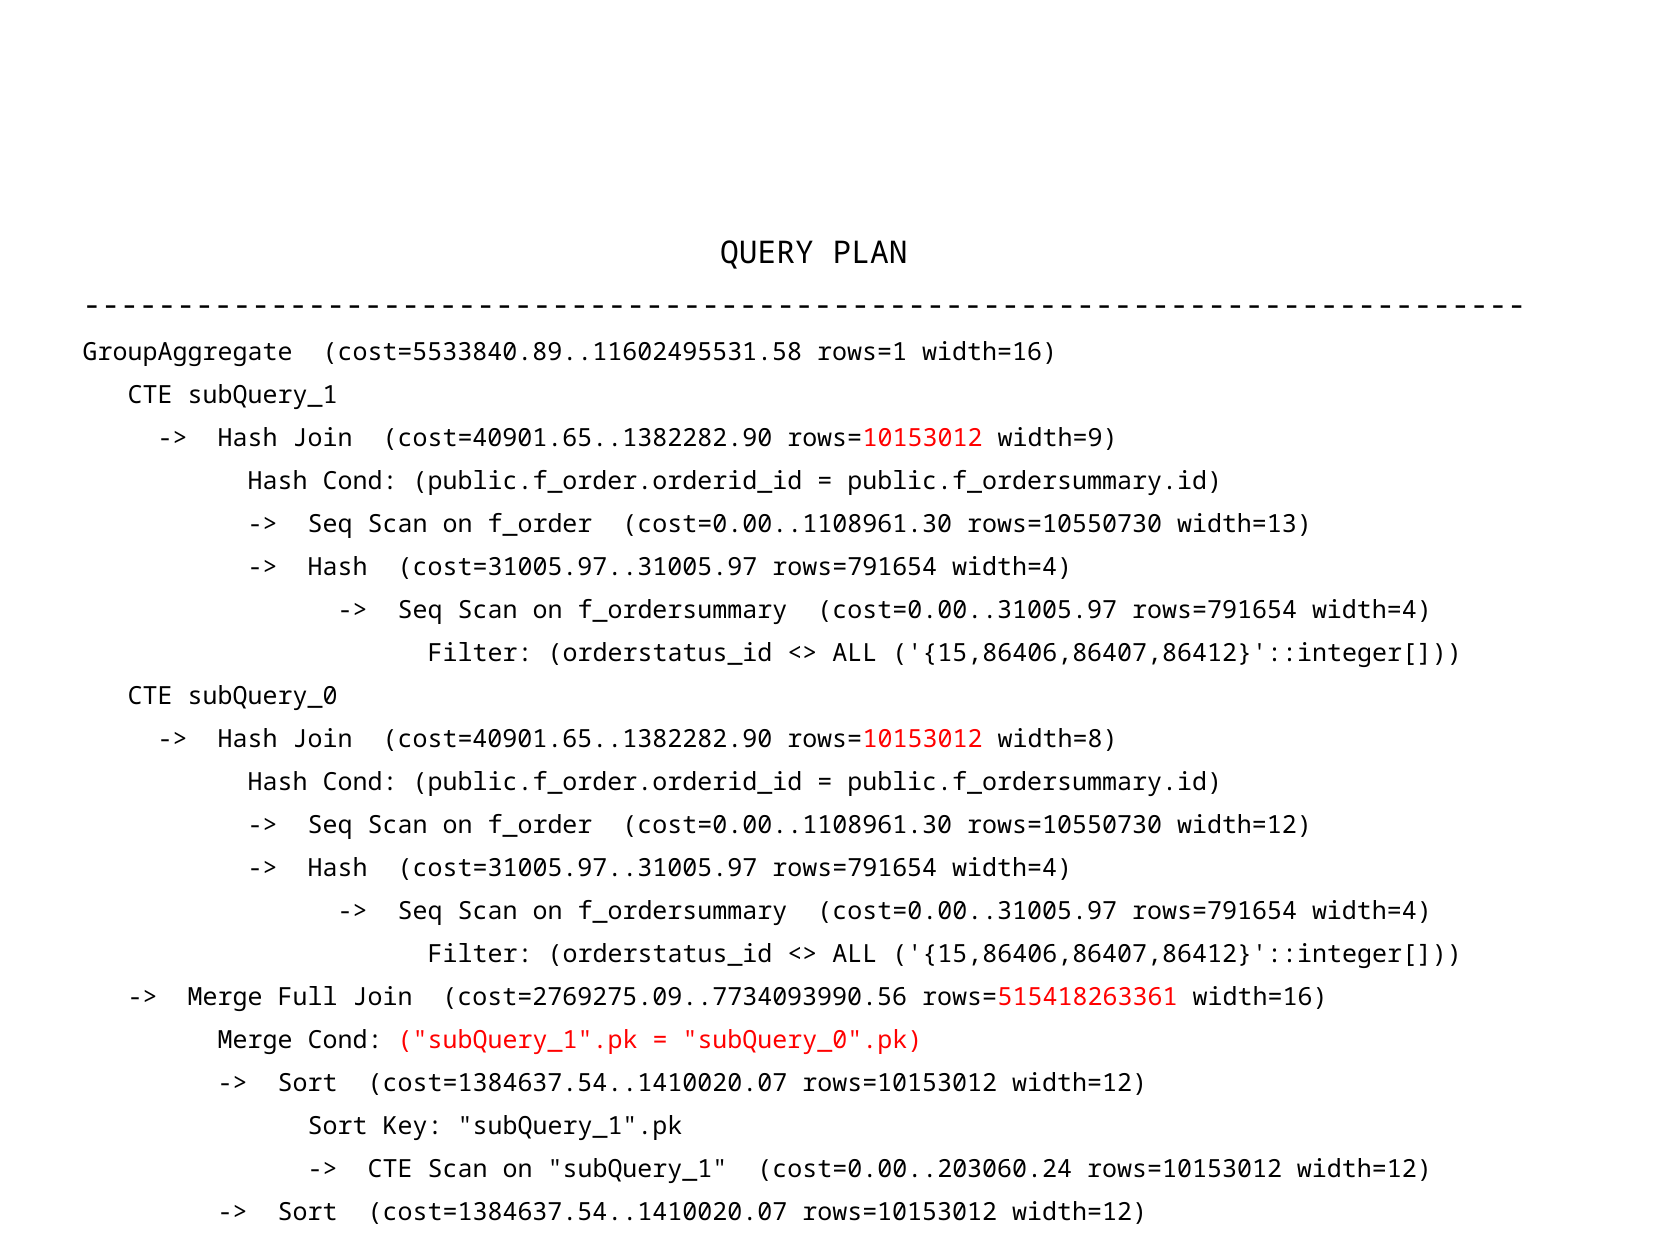

# QUERY PLAN
-----------------------------------------------------------------------------
GroupAggregate (cost=5533840.89..11602495531.58 rows=1 width=16)
 CTE subQuery_1
 -> Hash Join (cost=40901.65..1382282.90 rows=10153012 width=9)
 Hash Cond: (public.f_order.orderid_id = public.f_ordersummary.id)
 -> Seq Scan on f_order (cost=0.00..1108961.30 rows=10550730 width=13)
 -> Hash (cost=31005.97..31005.97 rows=791654 width=4)
 -> Seq Scan on f_ordersummary (cost=0.00..31005.97 rows=791654 width=4)
 Filter: (orderstatus_id <> ALL ('{15,86406,86407,86412}'::integer[]))
 CTE subQuery_0
 -> Hash Join (cost=40901.65..1382282.90 rows=10153012 width=8)
 Hash Cond: (public.f_order.orderid_id = public.f_ordersummary.id)
 -> Seq Scan on f_order (cost=0.00..1108961.30 rows=10550730 width=12)
 -> Hash (cost=31005.97..31005.97 rows=791654 width=4)
 -> Seq Scan on f_ordersummary (cost=0.00..31005.97 rows=791654 width=4)
 Filter: (orderstatus_id <> ALL ('{15,86406,86407,86412}'::integer[]))
 -> Merge Full Join (cost=2769275.09..7734093990.56 rows=515418263361 width=16)
 Merge Cond: ("subQuery_1".pk = "subQuery_0".pk)
 -> Sort (cost=1384637.54..1410020.07 rows=10153012 width=12)
 Sort Key: "subQuery_1".pk
 -> CTE Scan on "subQuery_1" (cost=0.00..203060.24 rows=10153012 width=12)
 -> Sort (cost=1384637.54..1410020.07 rows=10153012 width=12)
 Sort Key: "subQuery_0".pk
 -> CTE Scan on "subQuery_0" (cost=0.00..203060.24 rows=10153012 width=12)